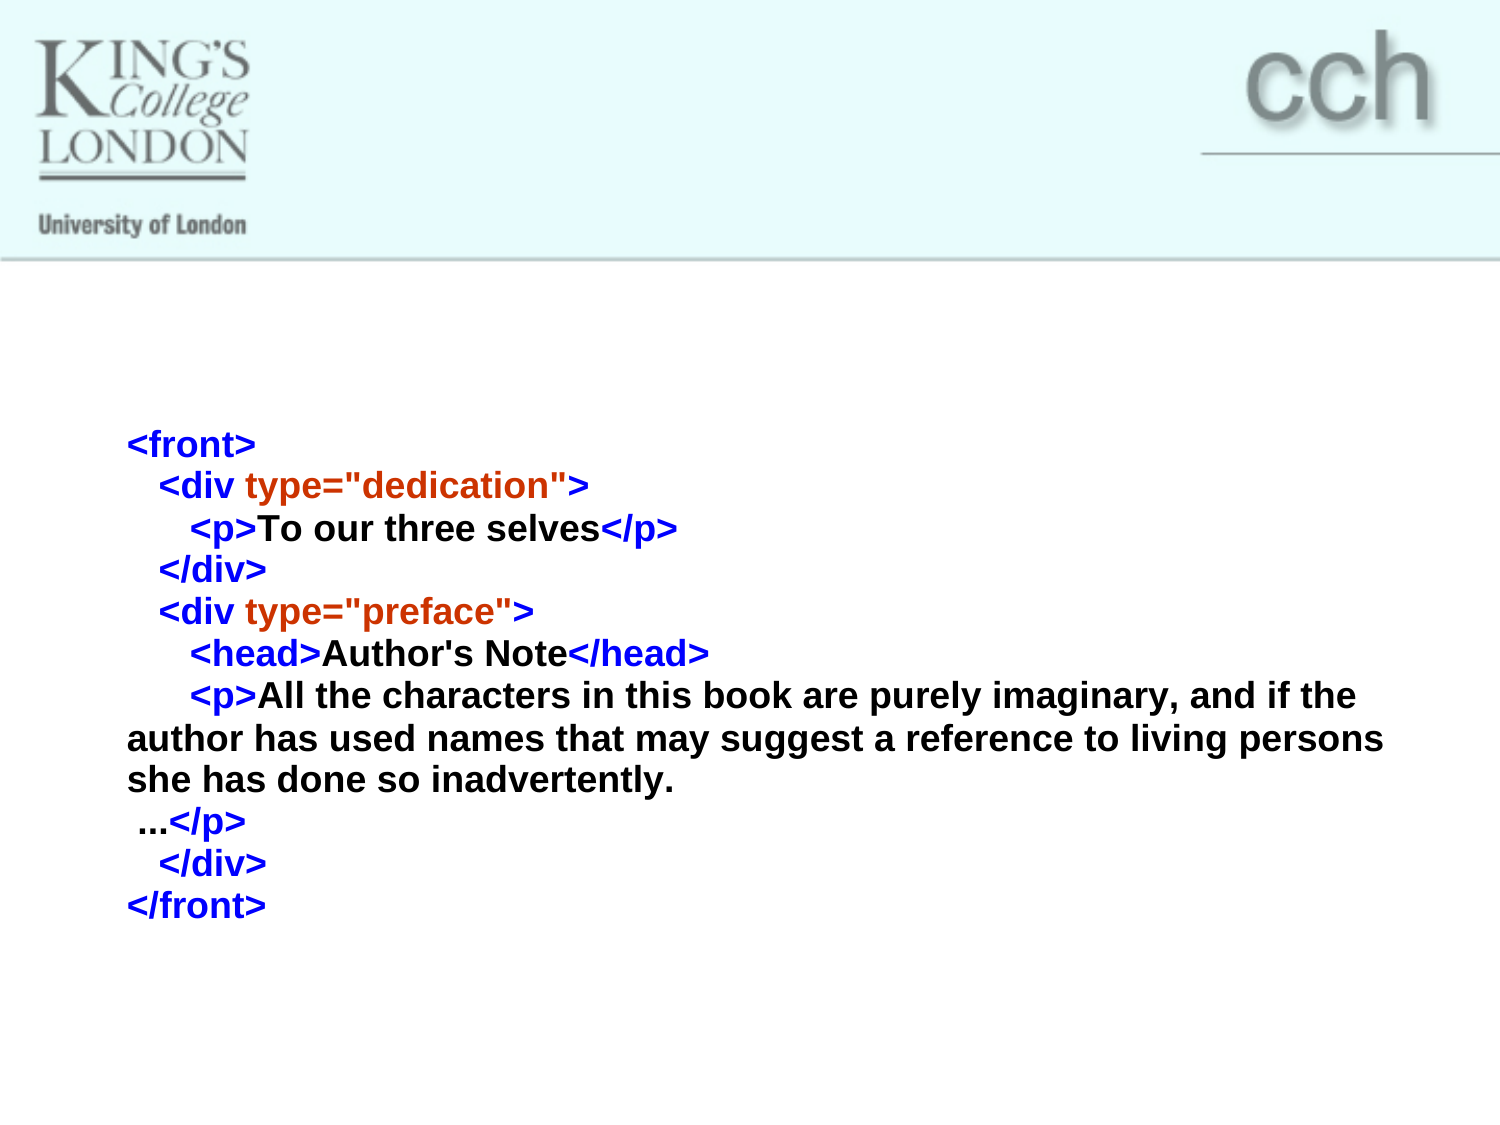

<front>
 <div type="dedication">
 <p>To our three selves</p>
 </div>
 <div type="preface">
 <head>Author's Note</head>
 <p>All the characters in this book are purely imaginary, and if the
author has used names that may suggest a reference to living persons
she has done so inadvertently.
 ...</p>
 </div>
</front>